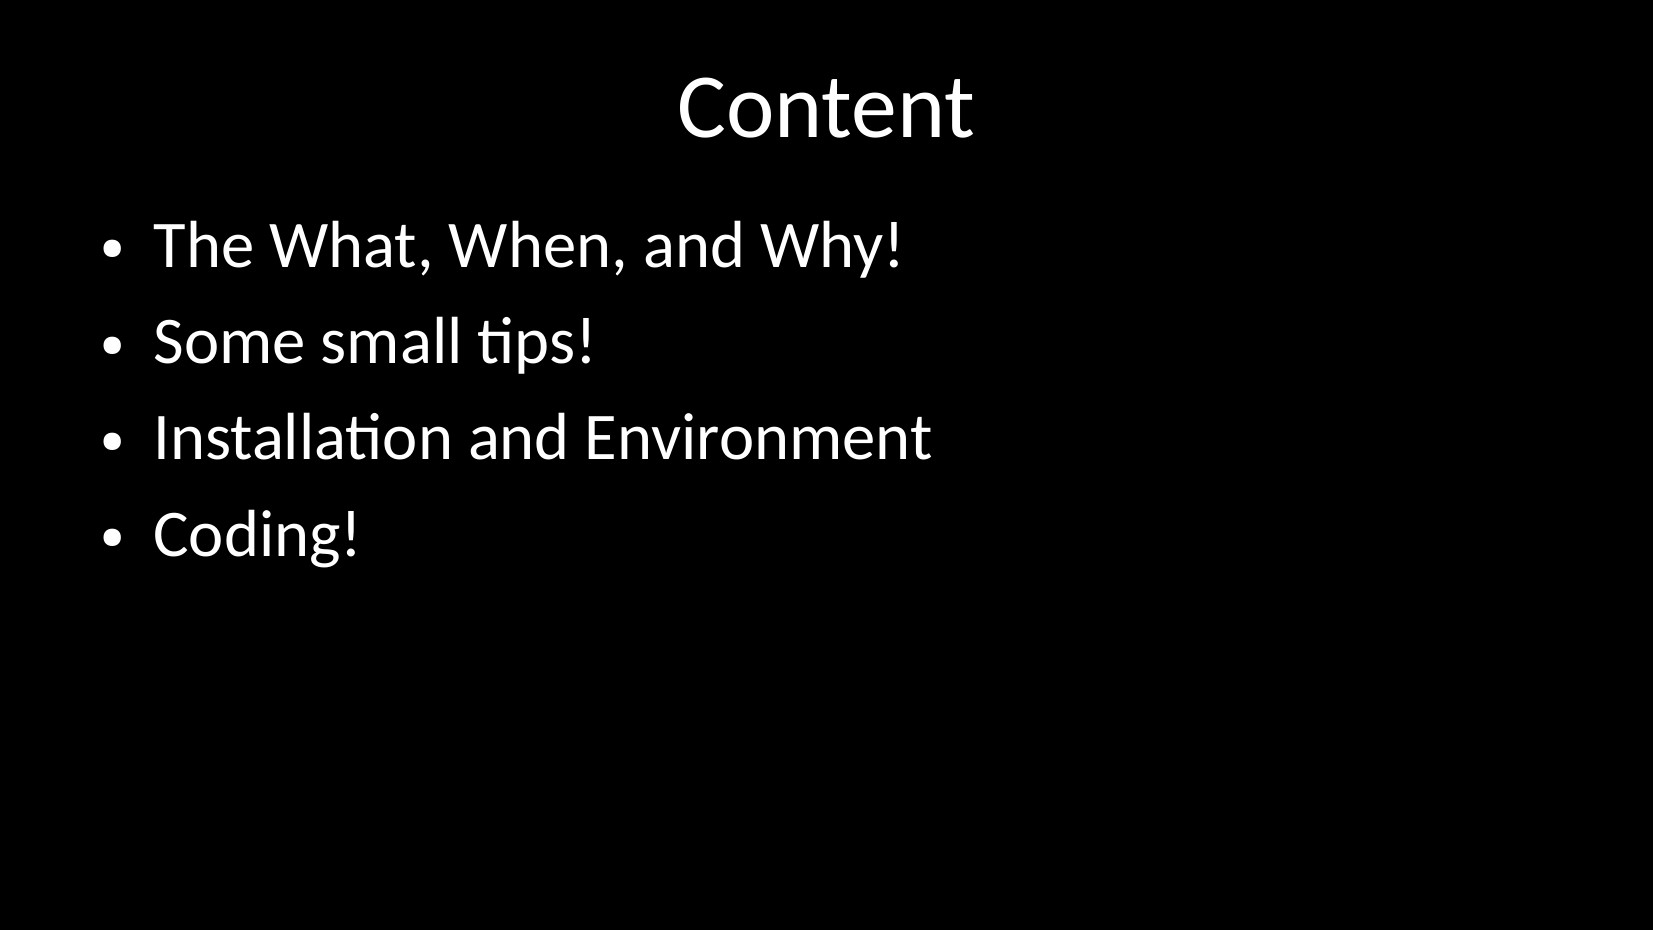

# Content
The What, When, and Why!
Some small tips!
Installation and Environment
Coding!